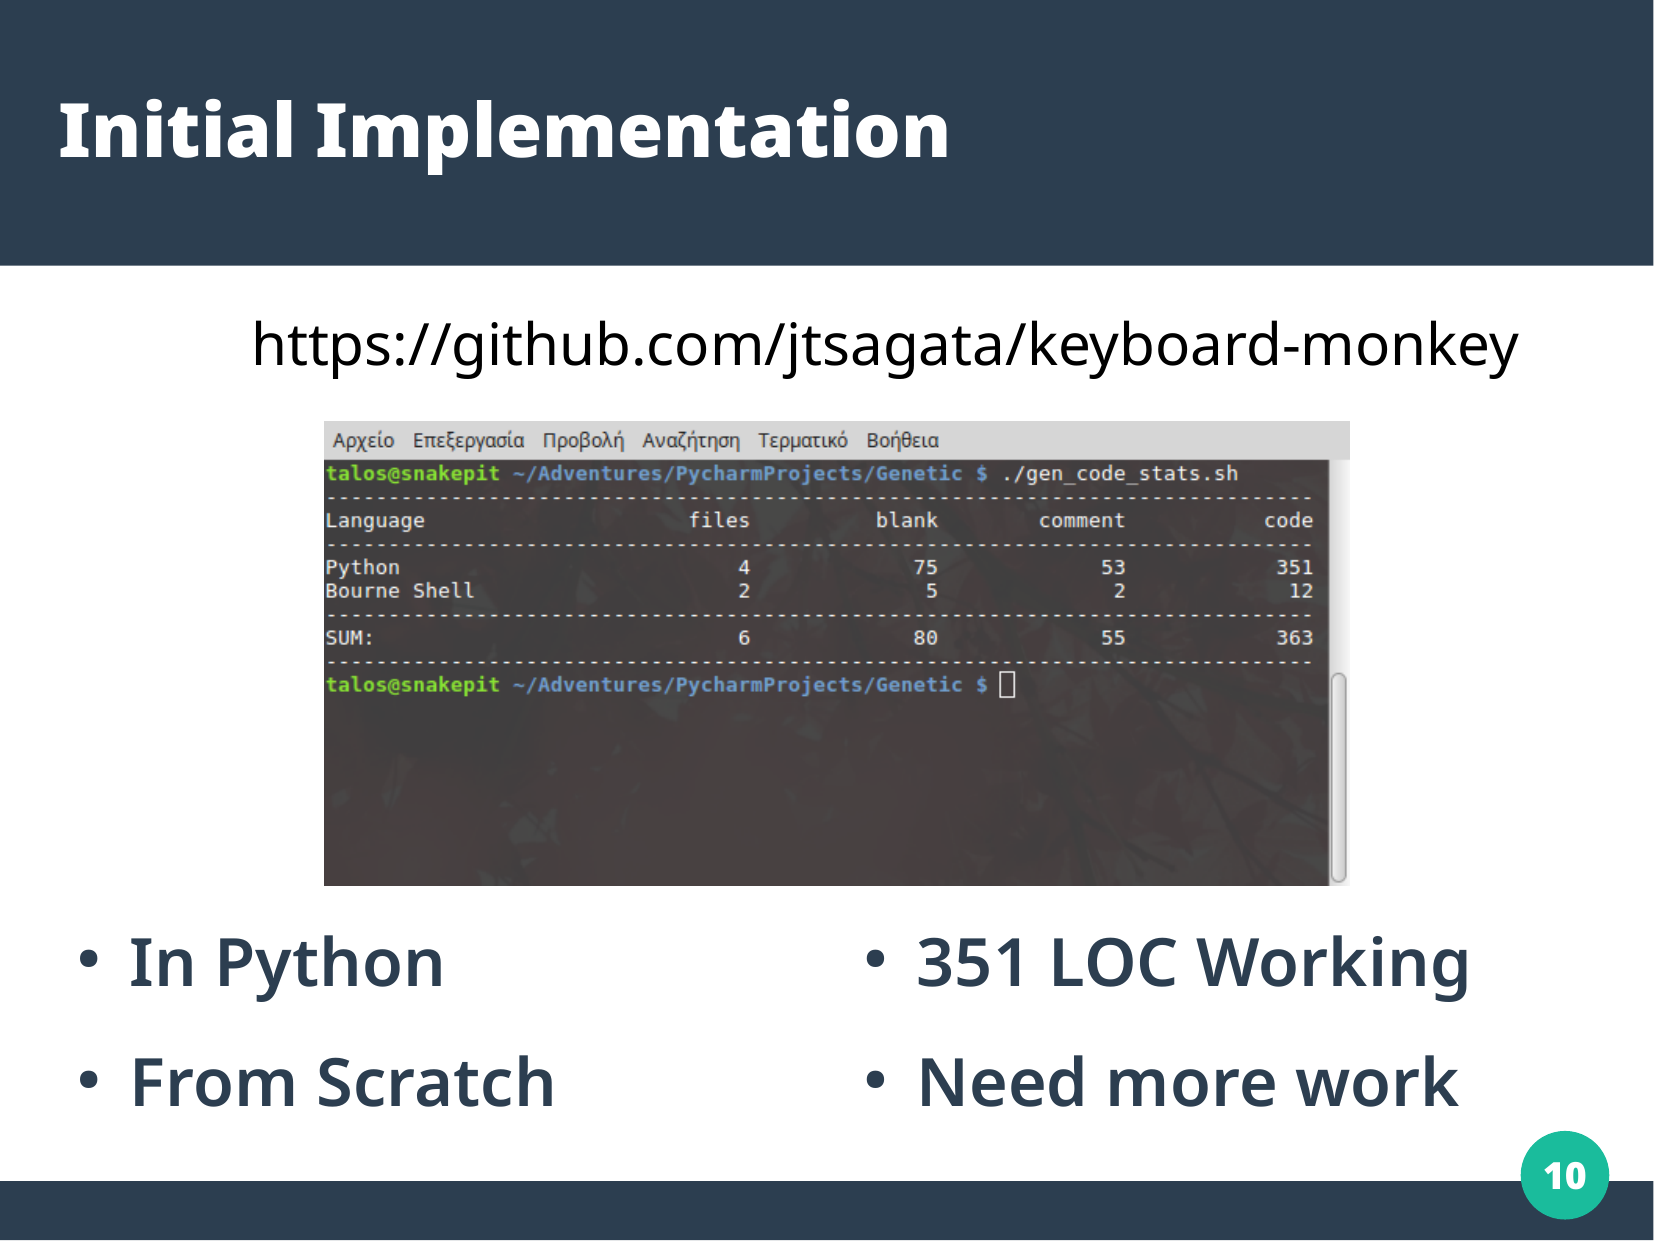

Initial Implementation
https://github.com/jtsagata/keyboard-monkey
# In Python
From Scratch
351 LOC Working
Need more work
10